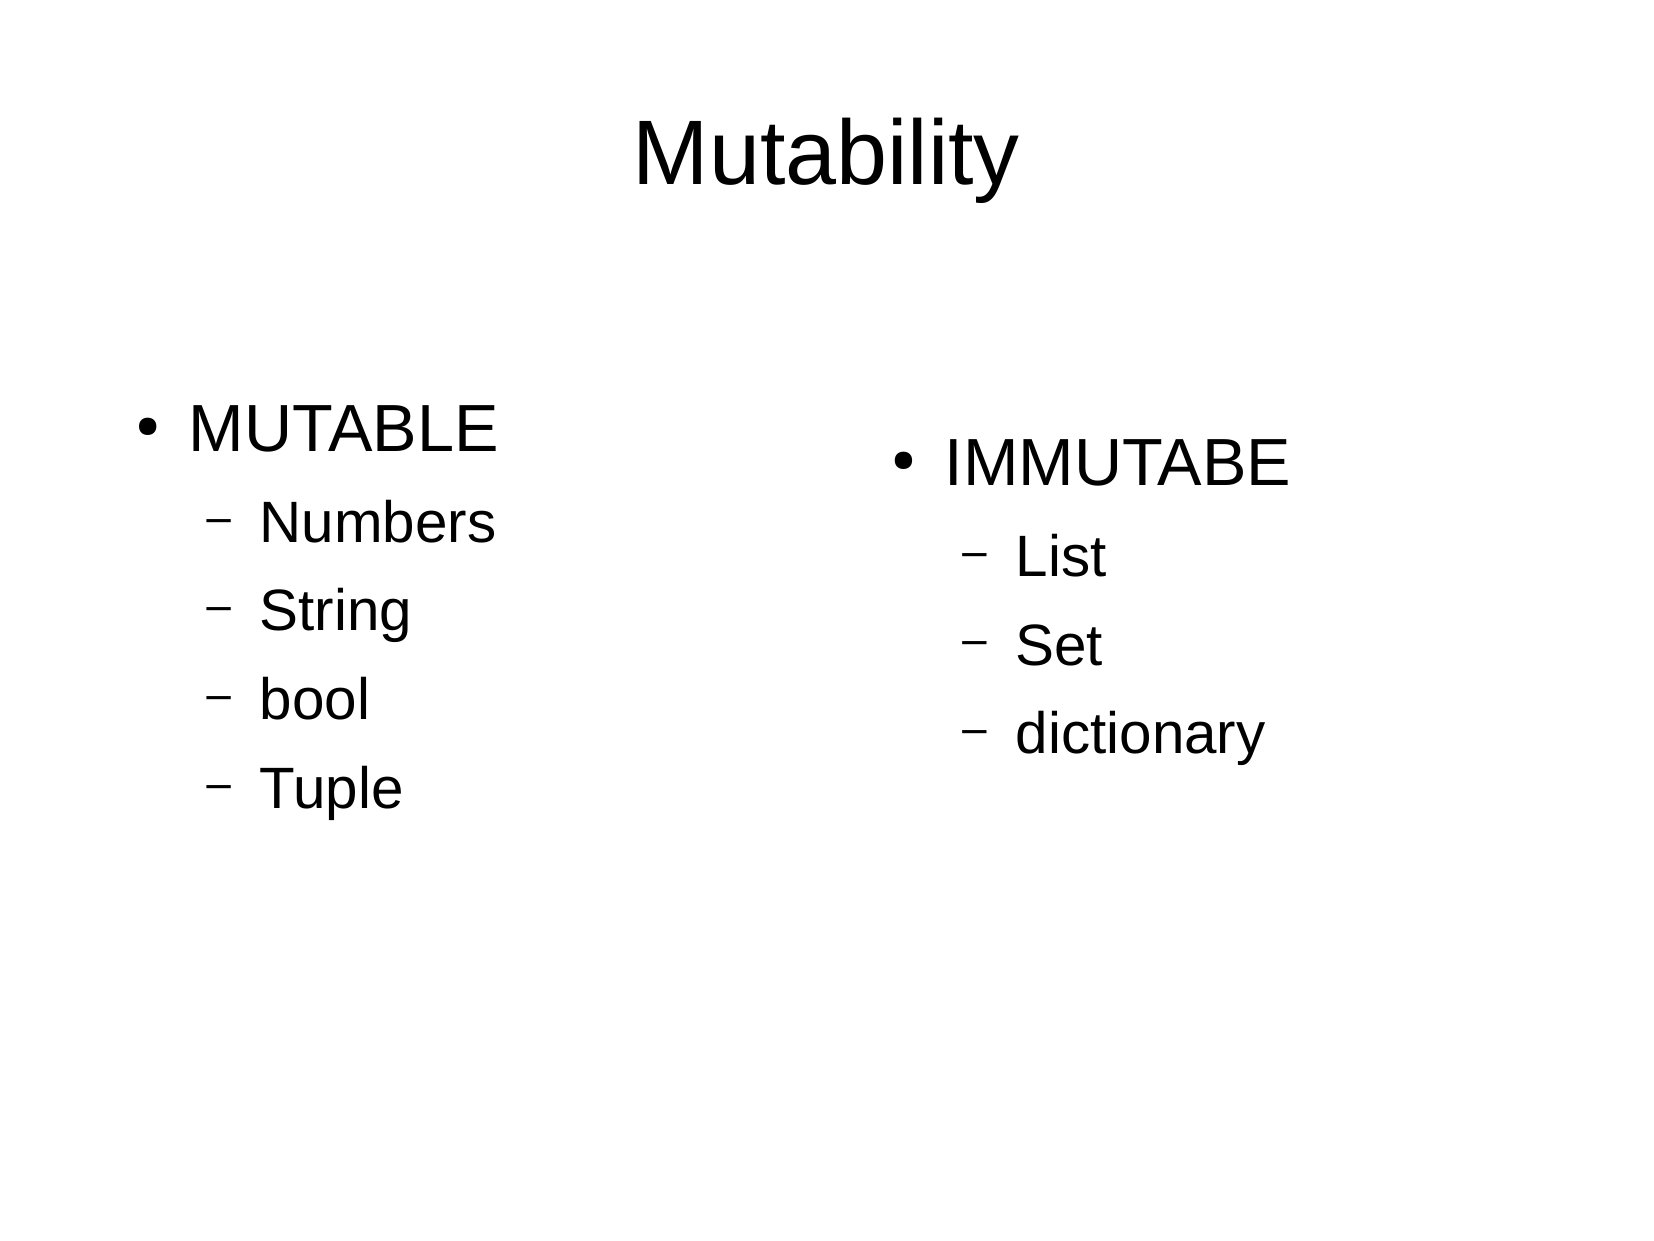

# Mutability
MUTABLE
Numbers
String
bool
Tuple
IMMUTABE
List
Set
dictionary